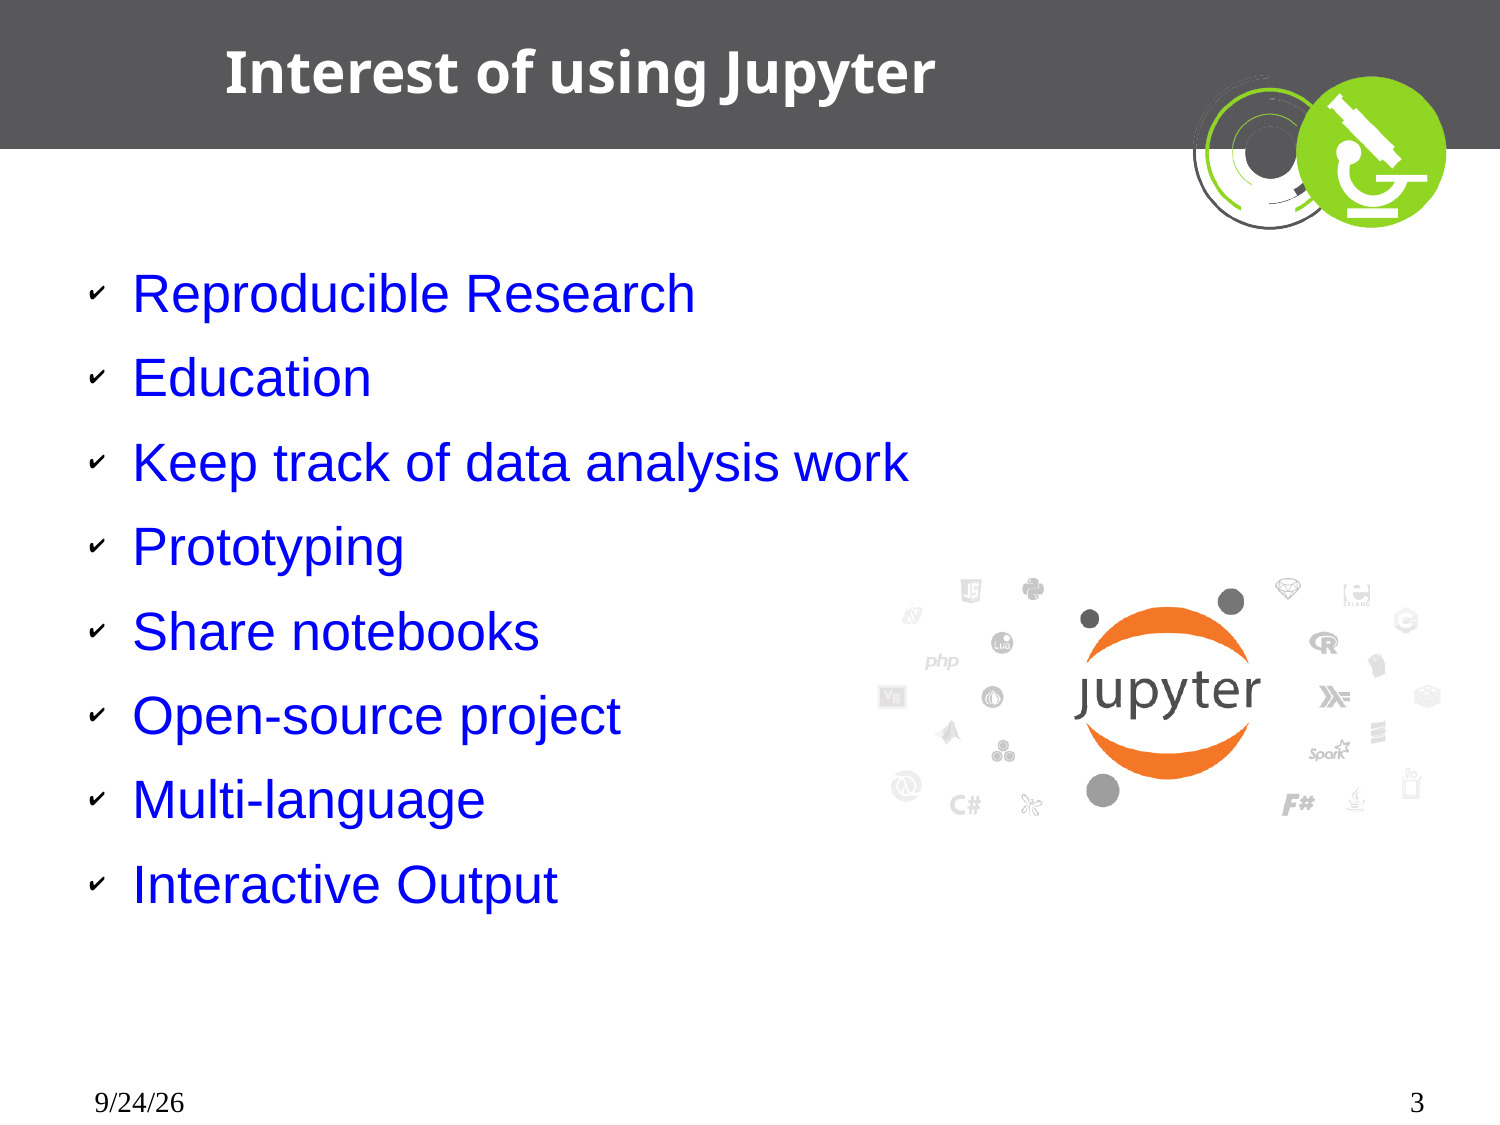

# Interest of using Jupyter
Reproducible Research
Education
Keep track of data analysis work
Prototyping
Share notebooks
Open-source project
Multi-language
Interactive Output
3